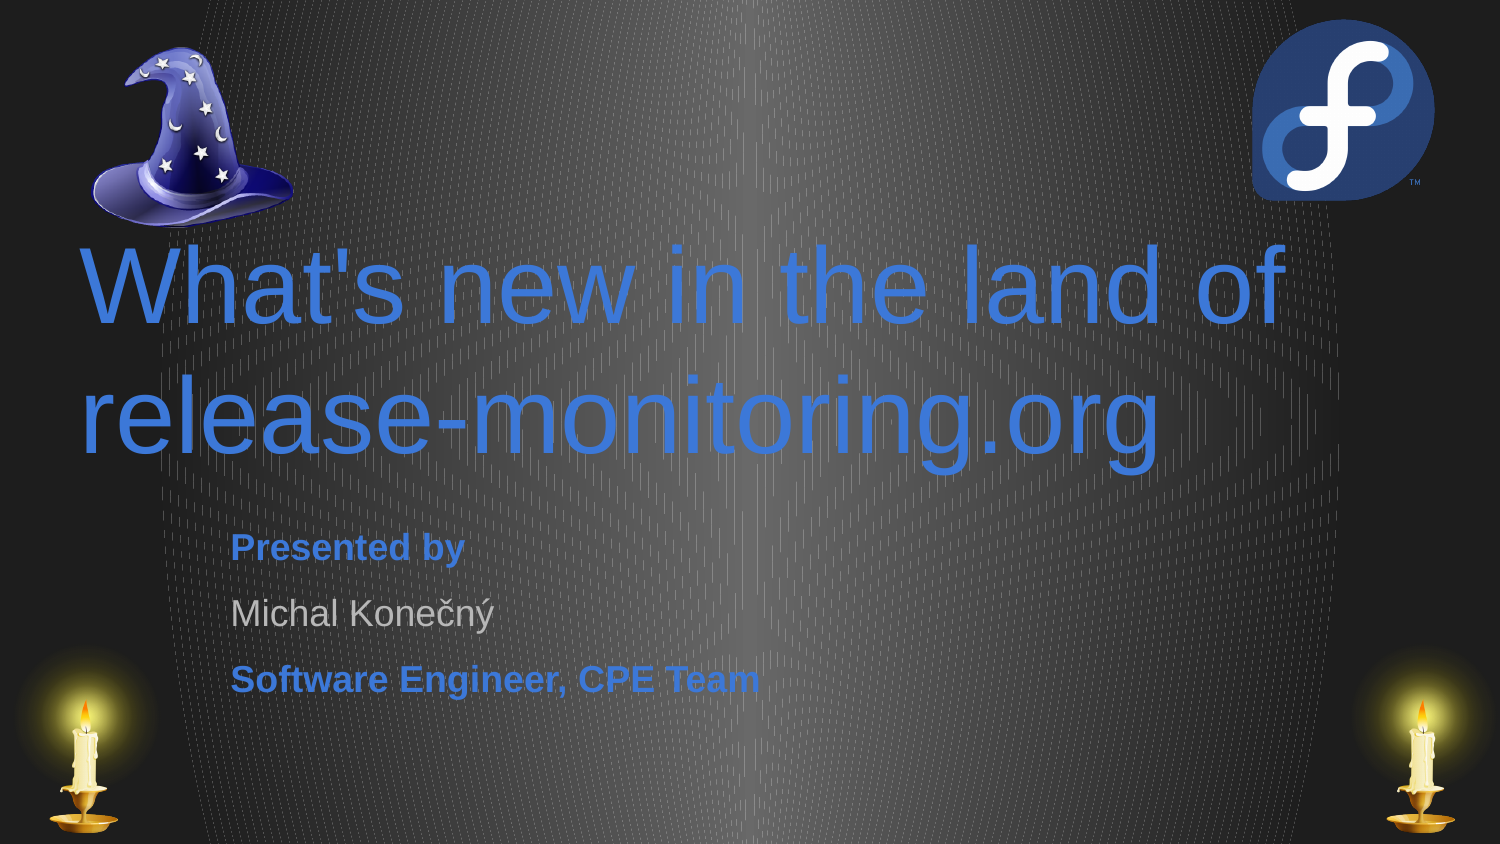

# What's new in the land of release-monitoring.org
Presented by
Michal Konečný
Software Engineer, CPE Team